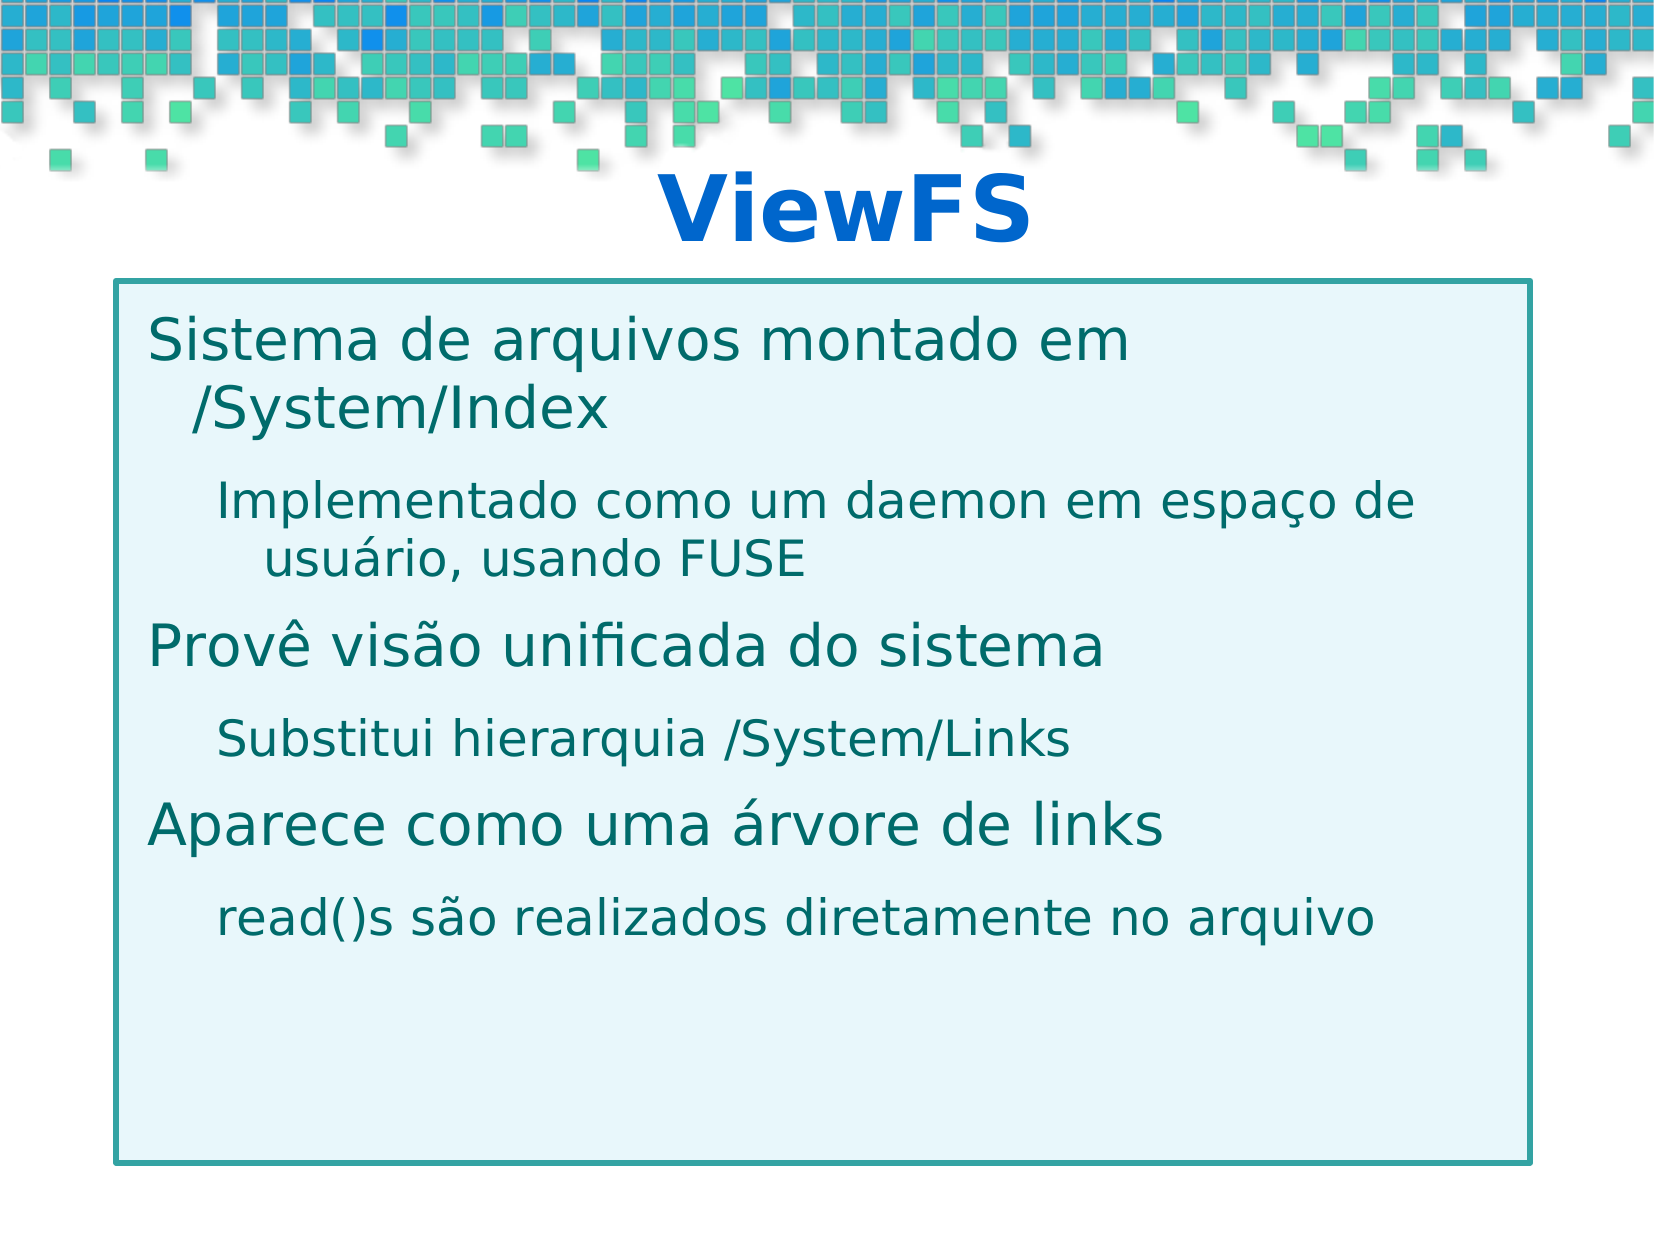

# ViewFS
Sistema de arquivos montado em /System/Index
Implementado como um daemon em espaço de usuário, usando FUSE
Provê visão unificada do sistema
Substitui hierarquia /System/Links
Aparece como uma árvore de links
read()s são realizados diretamente no arquivo